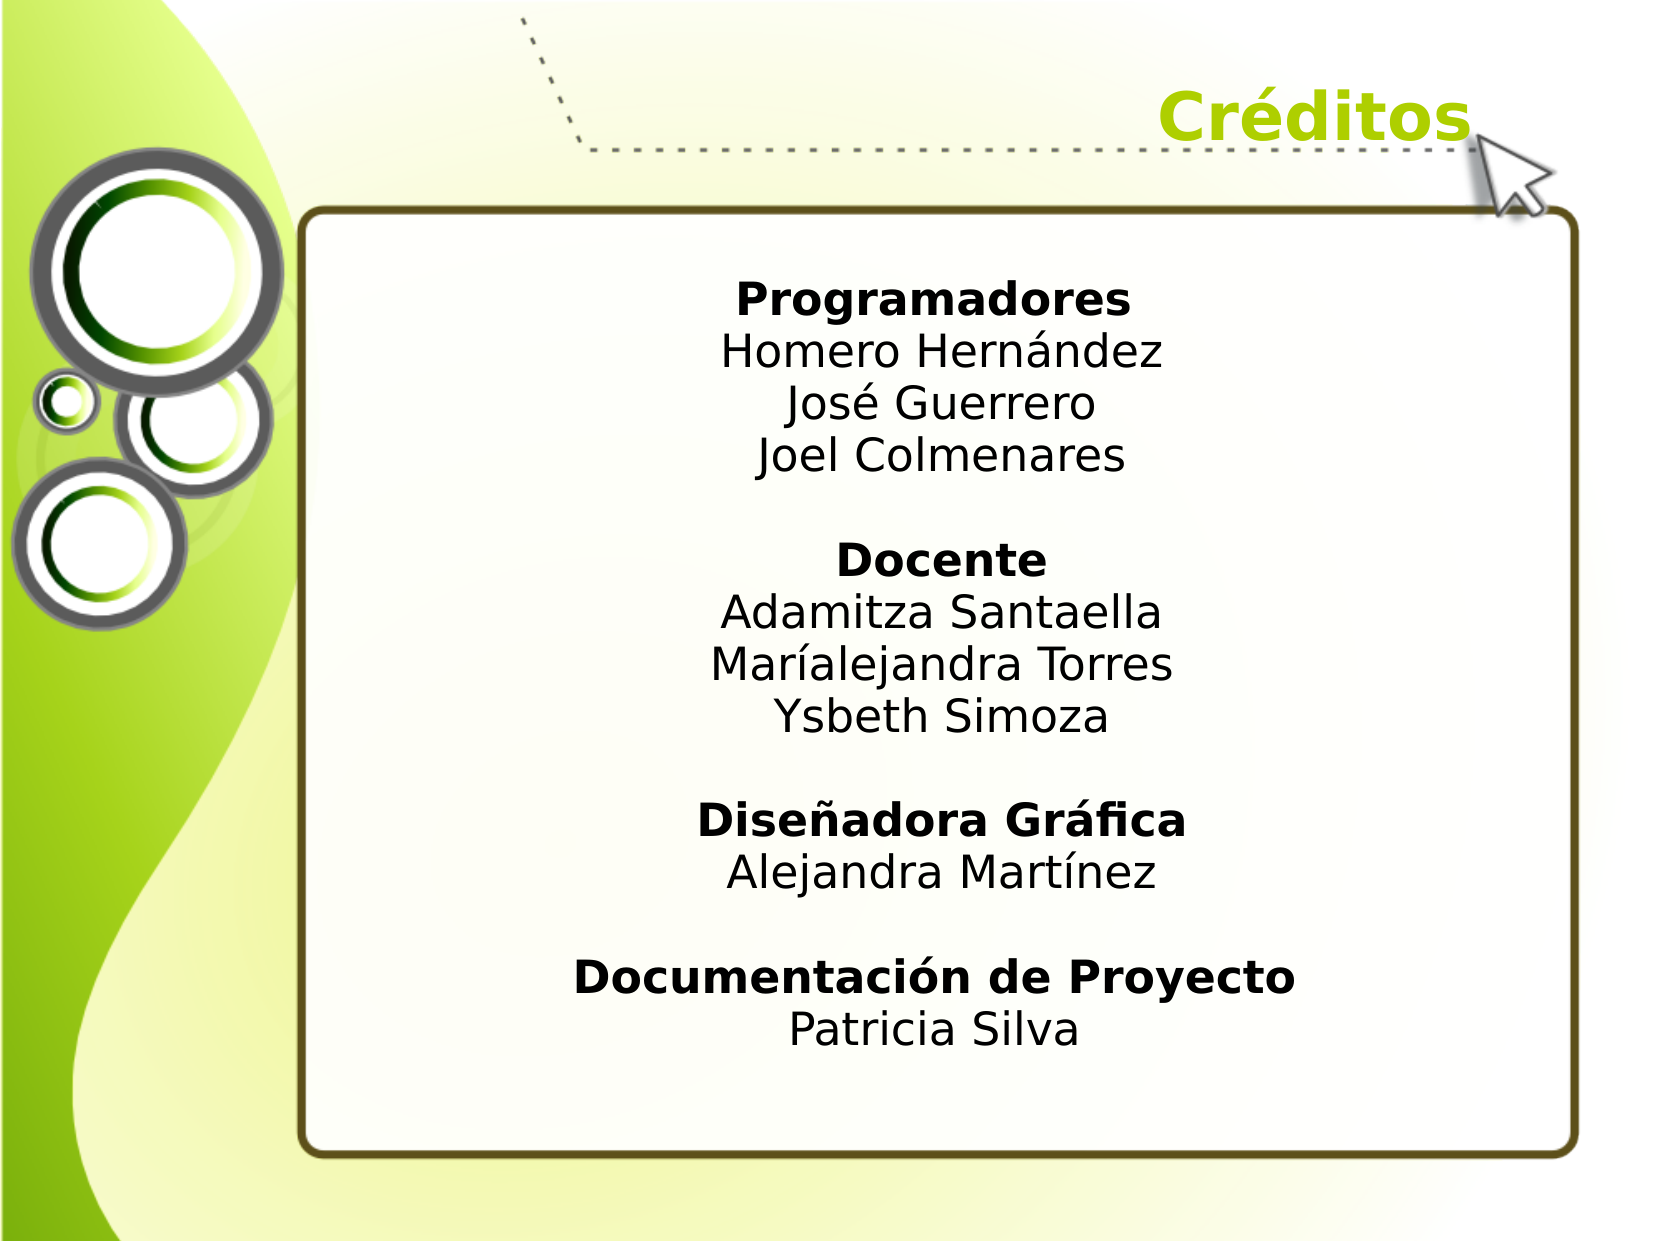

Créditos
Programadores
Homero Hernández
José Guerrero
Joel Colmenares
Docente
Adamitza Santaella
Maríalejandra Torres
Ysbeth Simoza
Diseñadora Gráfica
Alejandra Martínez
Documentación de Proyecto
Patricia Silva